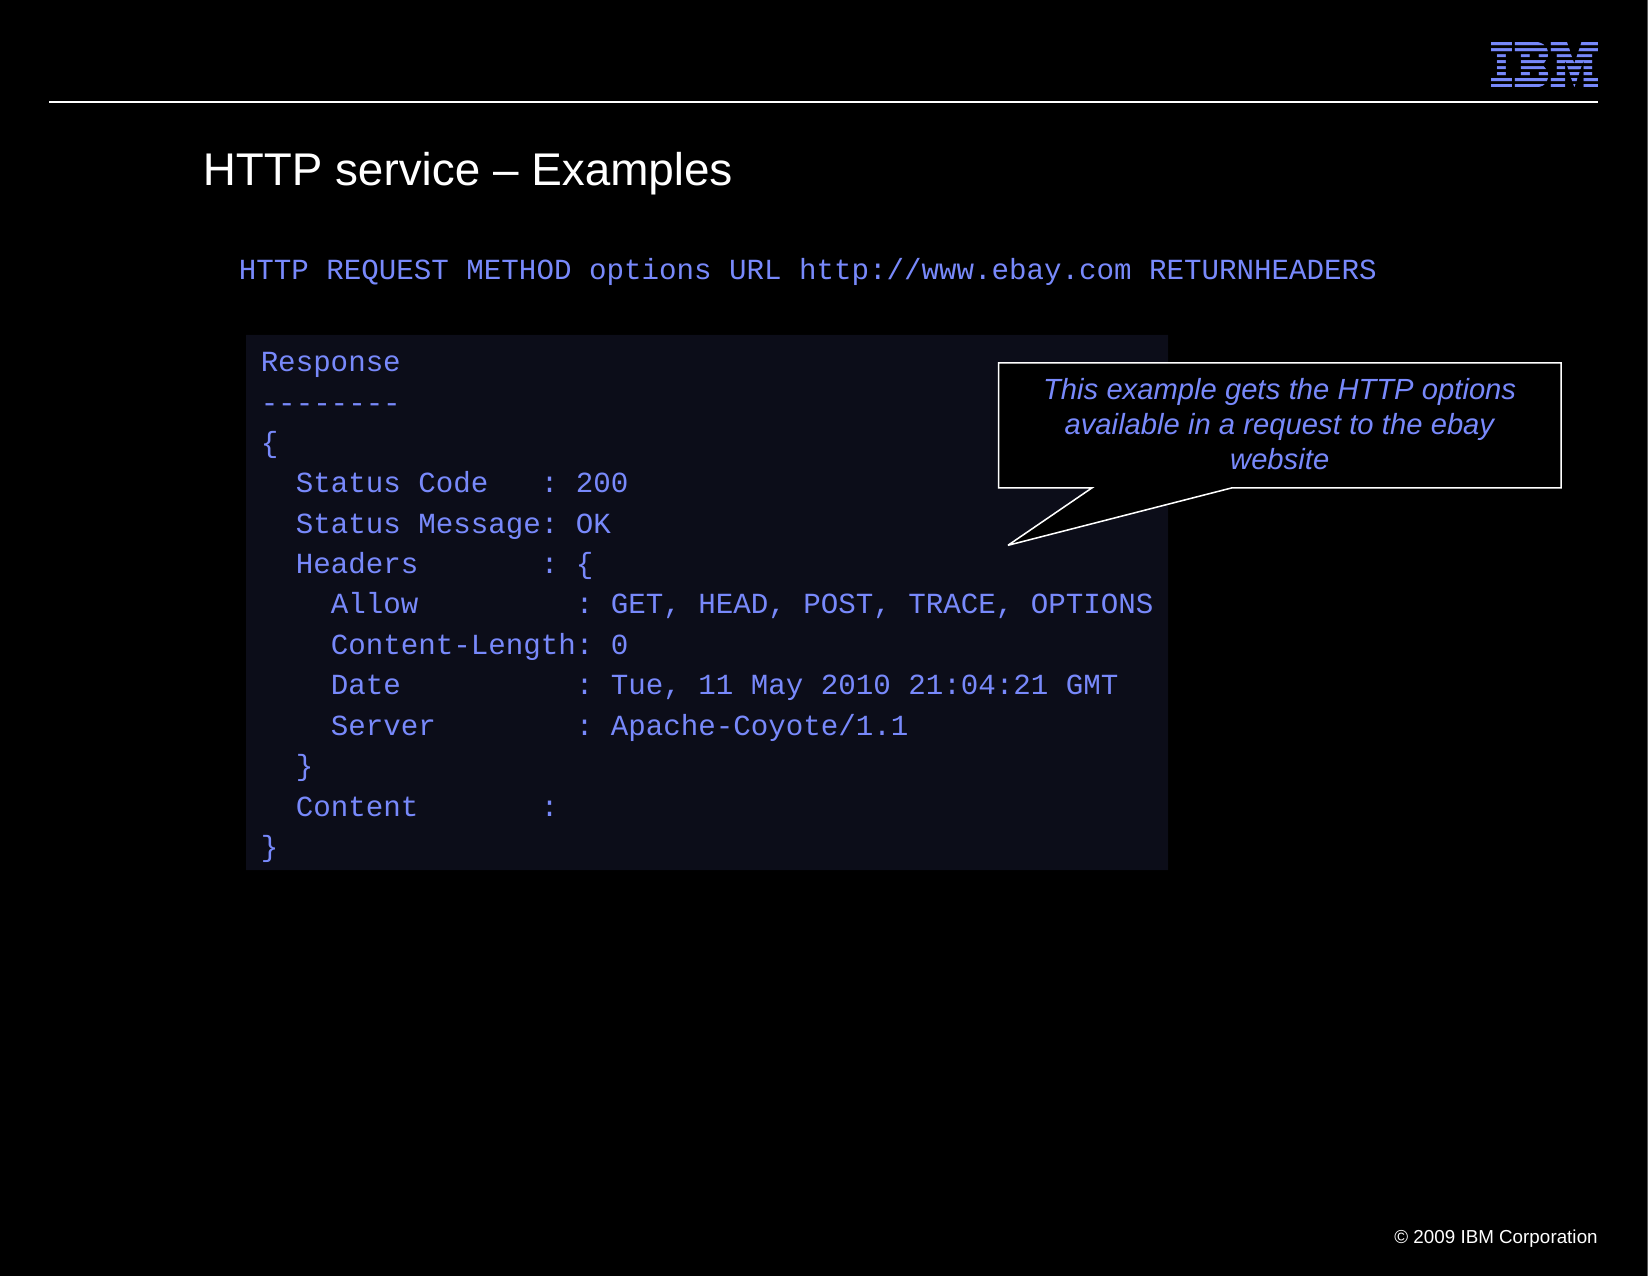

# HTTP service – Examples
HTTP REQUEST METHOD options URL http://www.ebay.com RETURNHEADERS
Response
--------
{
 Status Code : 200
 Status Message: OK
 Headers : {
 Allow : GET, HEAD, POST, TRACE, OPTIONS
 Content-Length: 0
 Date : Tue, 11 May 2010 21:04:21 GMT
 Server : Apache-Coyote/1.1
 }
 Content :
}
This example gets the HTTP options available in a request to the ebay website